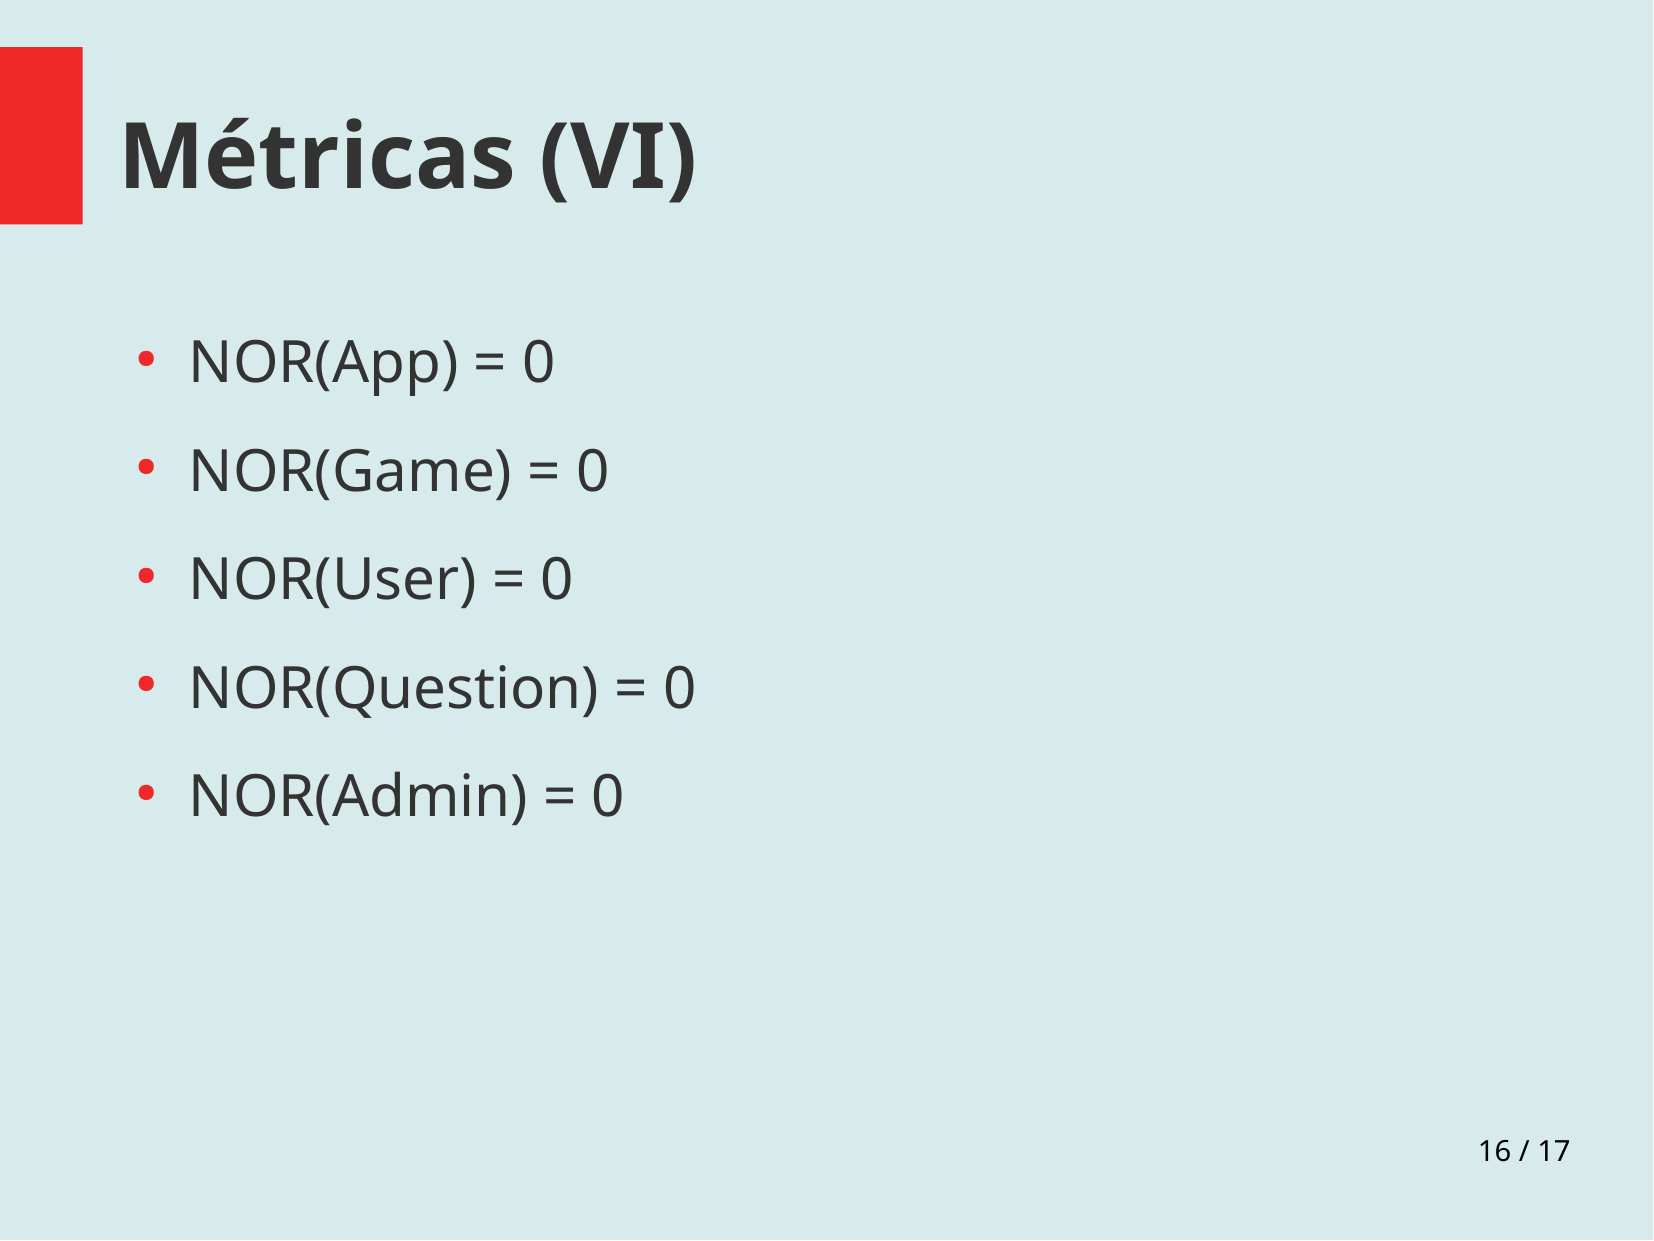

# Métricas (VI)
NOR(App) = 0
NOR(Game) = 0
NOR(User) = 0
NOR(Question) = 0
NOR(Admin) = 0
16